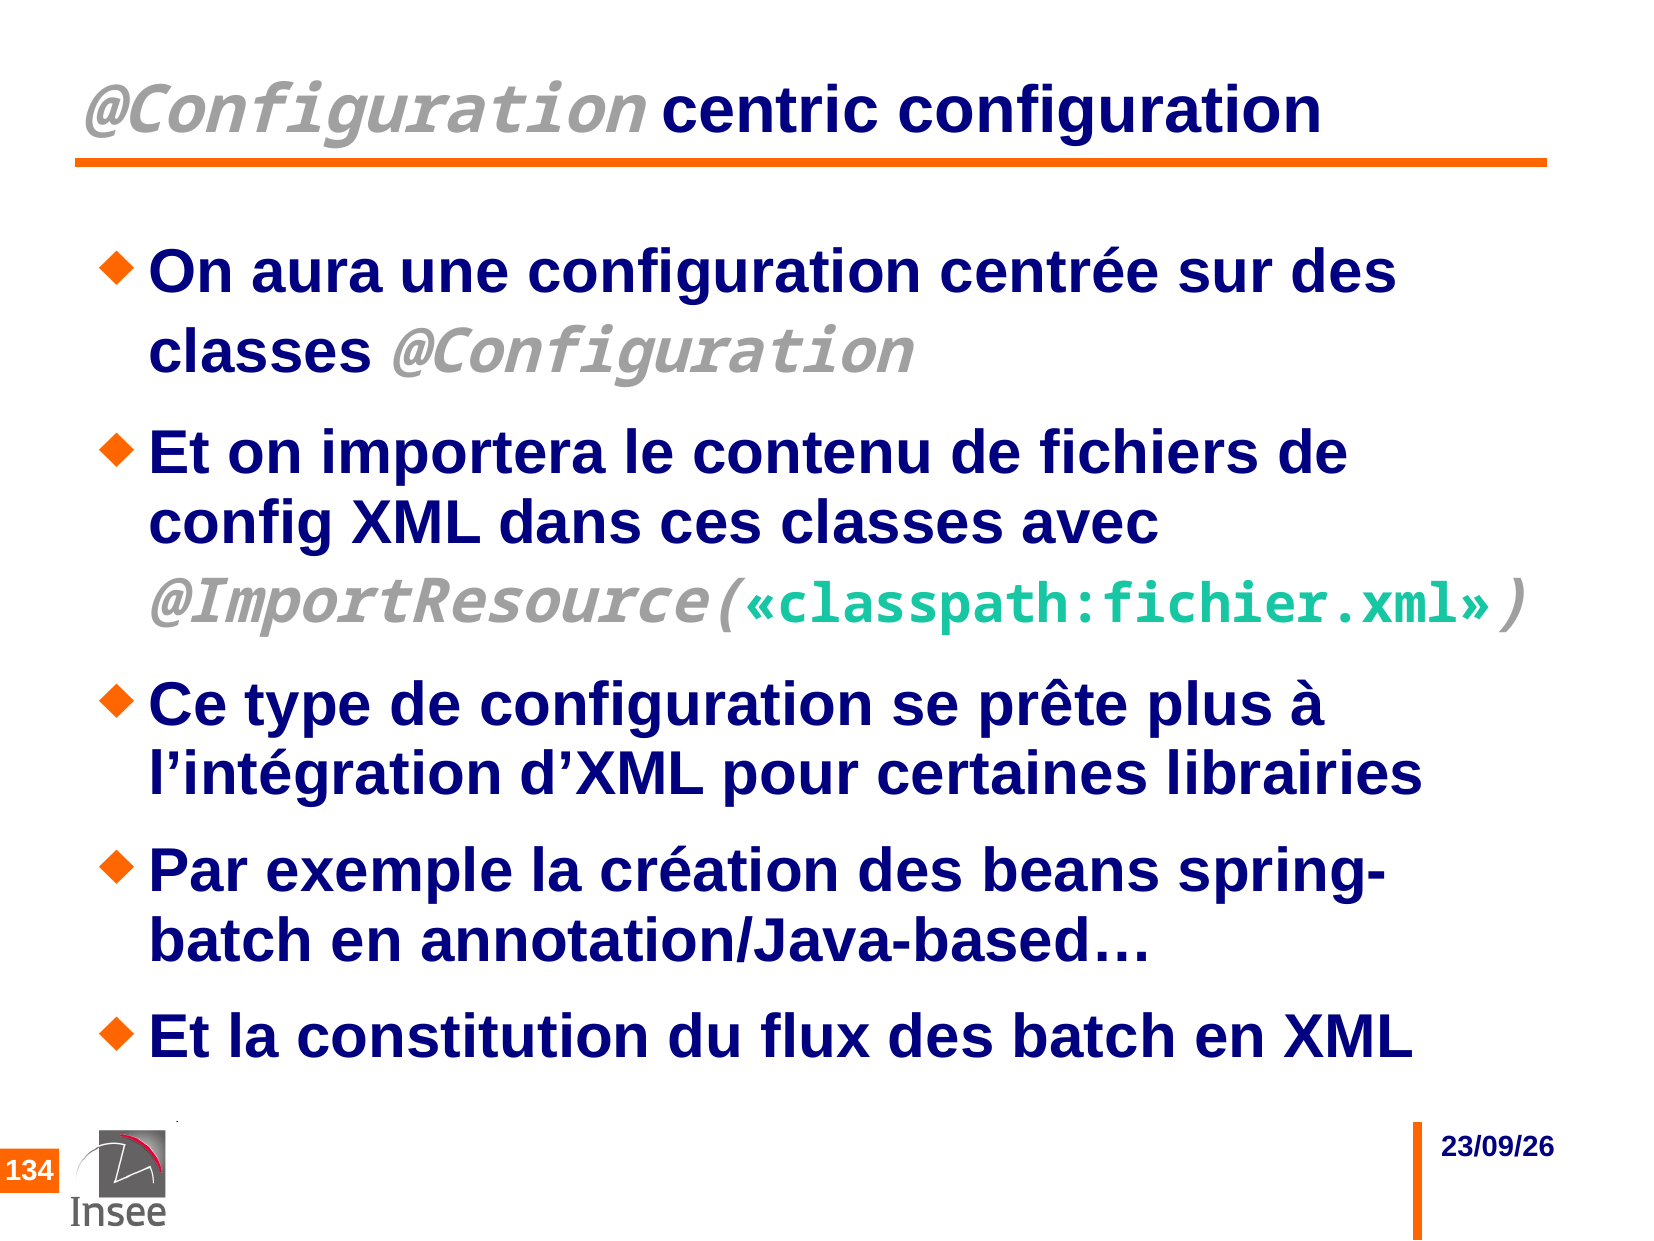

# @Configuration centric configuration
On aura une configuration centrée sur des classes @Configuration
Et on importera le contenu de fichiers de config XML dans ces classes avec @ImportResource(«classpath:fichier.xml»)
Ce type de configuration se prête plus à l’intégration d’XML pour certaines librairies
Par exemple la création des beans spring-batch en annotation/Java-based…
Et la constitution du flux des batch en XML
134